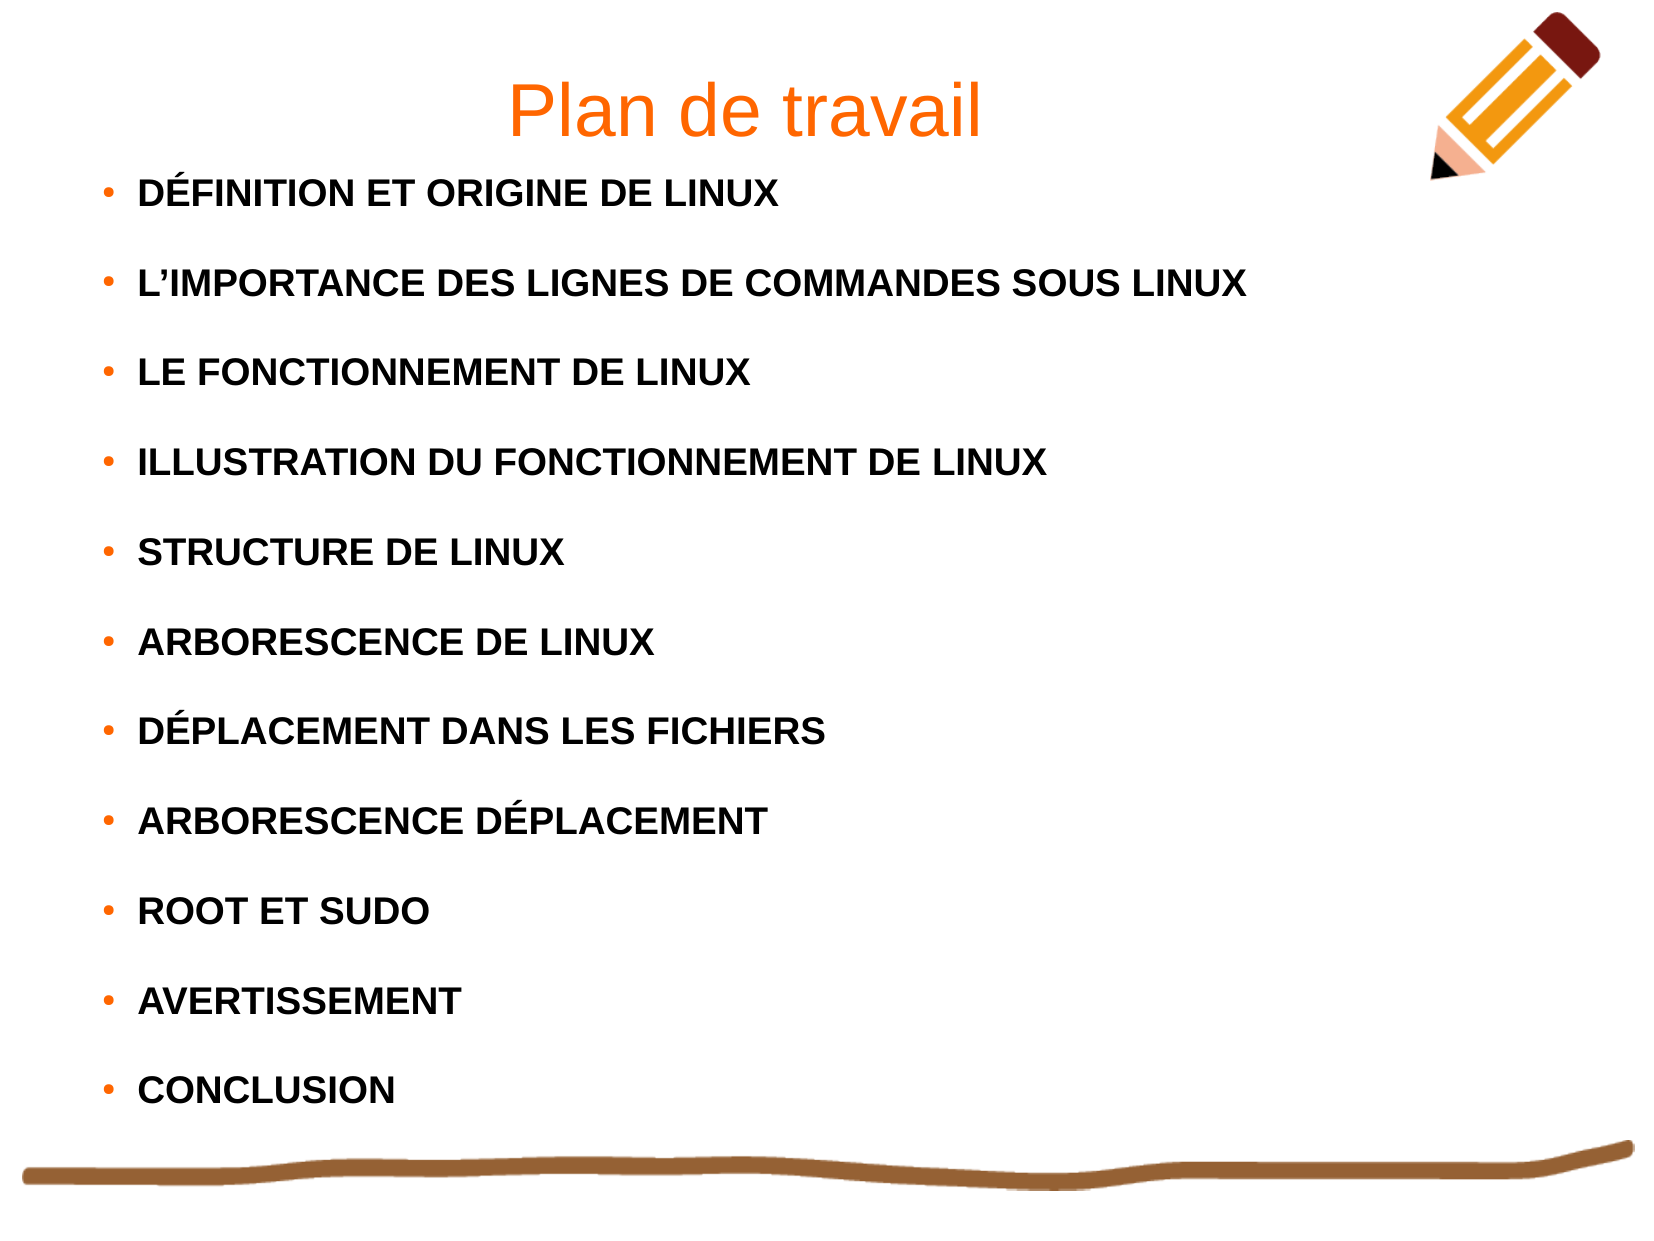

# Plan de travail
DÉFINITION ET ORIGINE DE LINUX
L’importance des lignes de commandes sous Linux
Le fonctionnement de Linux
Illustration du fonctionnement de Linux
Structure de Linux
Arborescence de Linux
Déplacement dans les fichiers
Arborescence déplacement
Root et sudo
Avertissement
Conclusion